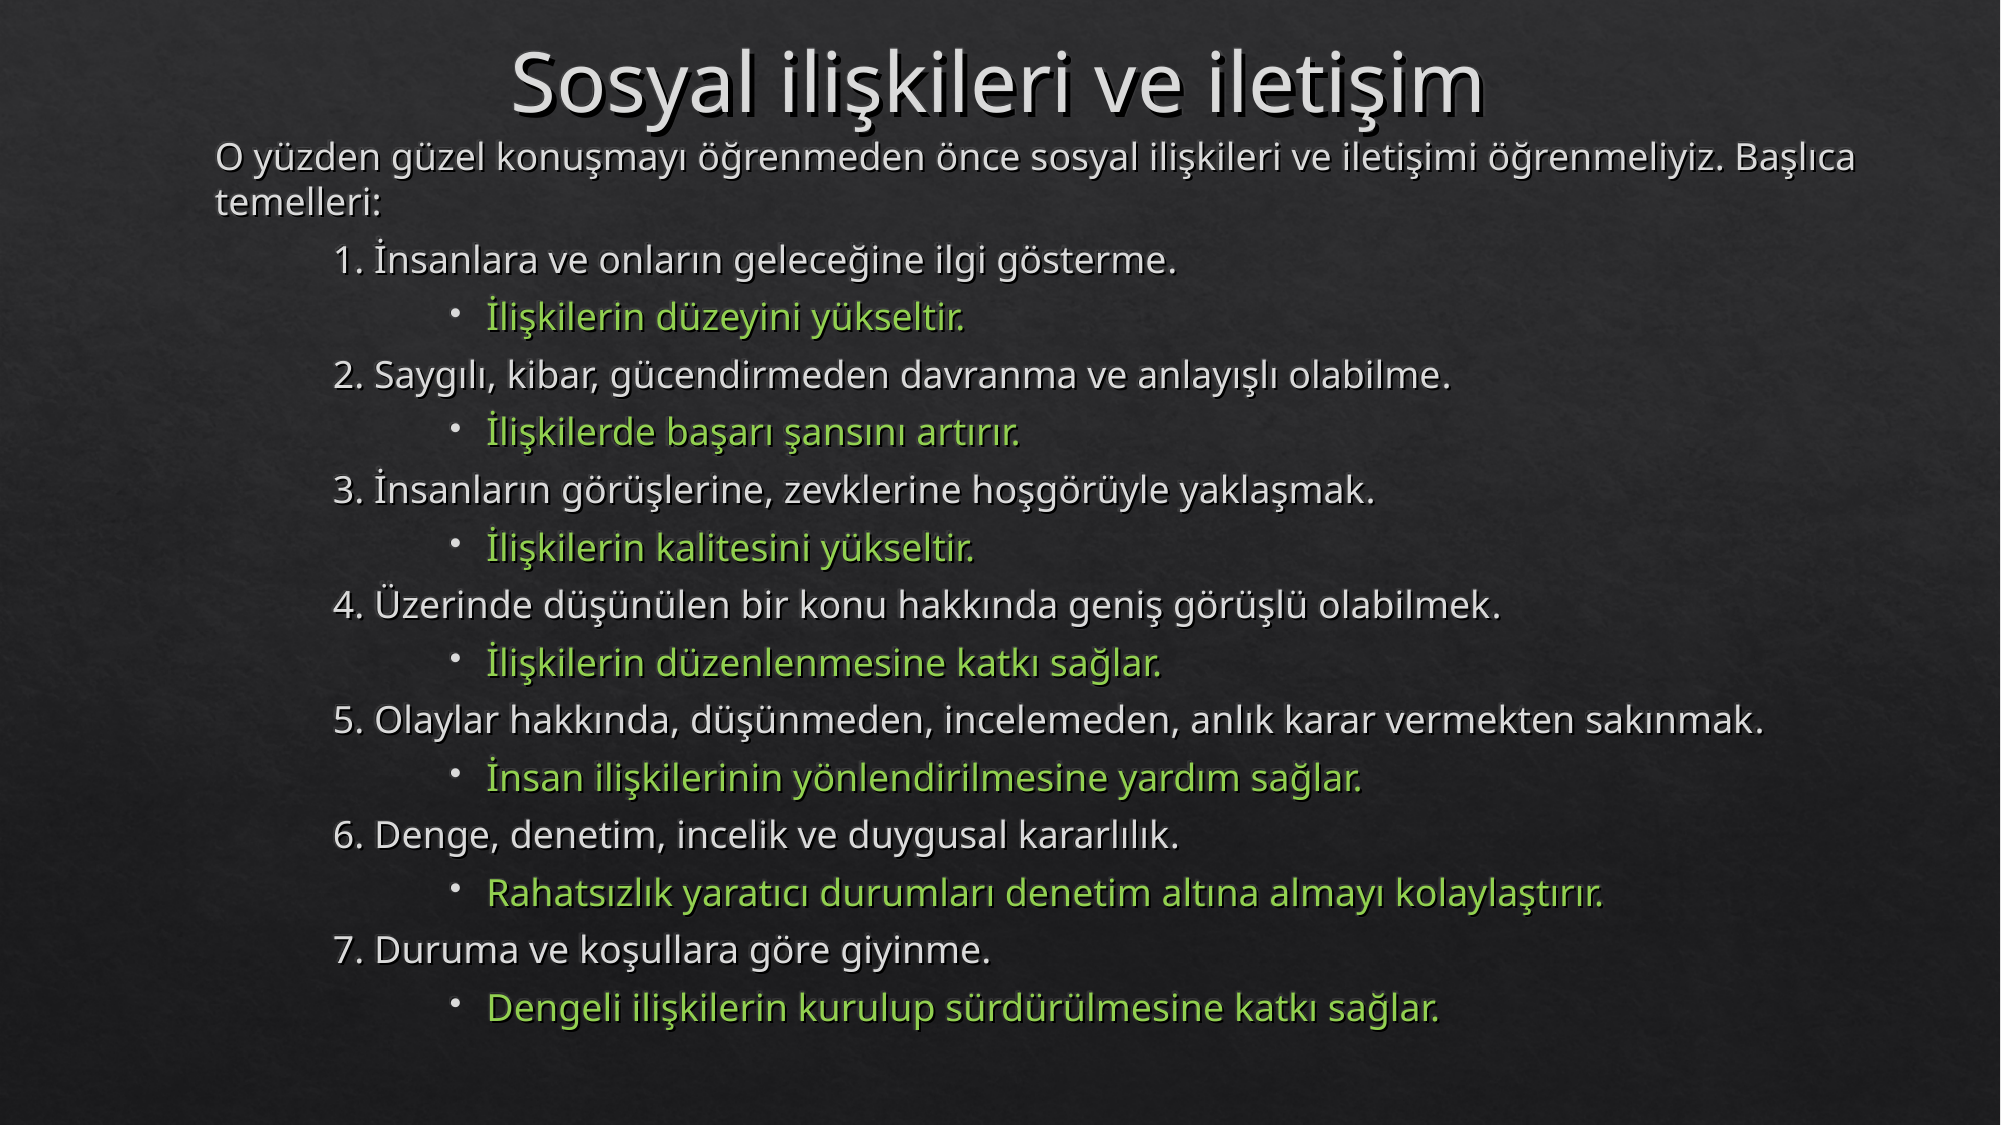

# Sosyal ilişkileri ve iletişim
O yüzden güzel konuşmayı öğrenmeden önce sosyal ilişkileri ve iletişimi öğrenmeliyiz. Başlıca temelleri:
1. İnsanlara ve onların geleceğine ilgi gösterme.
İlişkilerin düzeyini yükseltir.
2. Saygılı, kibar, gücendirmeden davranma ve anlayışlı olabilme.
İlişkilerde başarı şansını artırır.
3. İnsanların görüşlerine, zevklerine hoşgörüyle yaklaşmak.
İlişkilerin kalitesini yükseltir.
4. Üzerinde düşünülen bir konu hakkında geniş görüşlü olabilmek.
İlişkilerin düzenlenmesine katkı sağlar.
5. Olaylar hakkında, düşünmeden, incelemeden, anlık karar vermekten sakınmak.
İnsan ilişkilerinin yönlendirilmesine yardım sağlar.
6. Denge, denetim, incelik ve duygusal kararlılık.
Rahatsızlık yaratıcı durumları denetim altına almayı kolaylaştırır.
7. Duruma ve koşullara göre giyinme.
Dengeli ilişkilerin kurulup sürdürülmesine katkı sağlar.